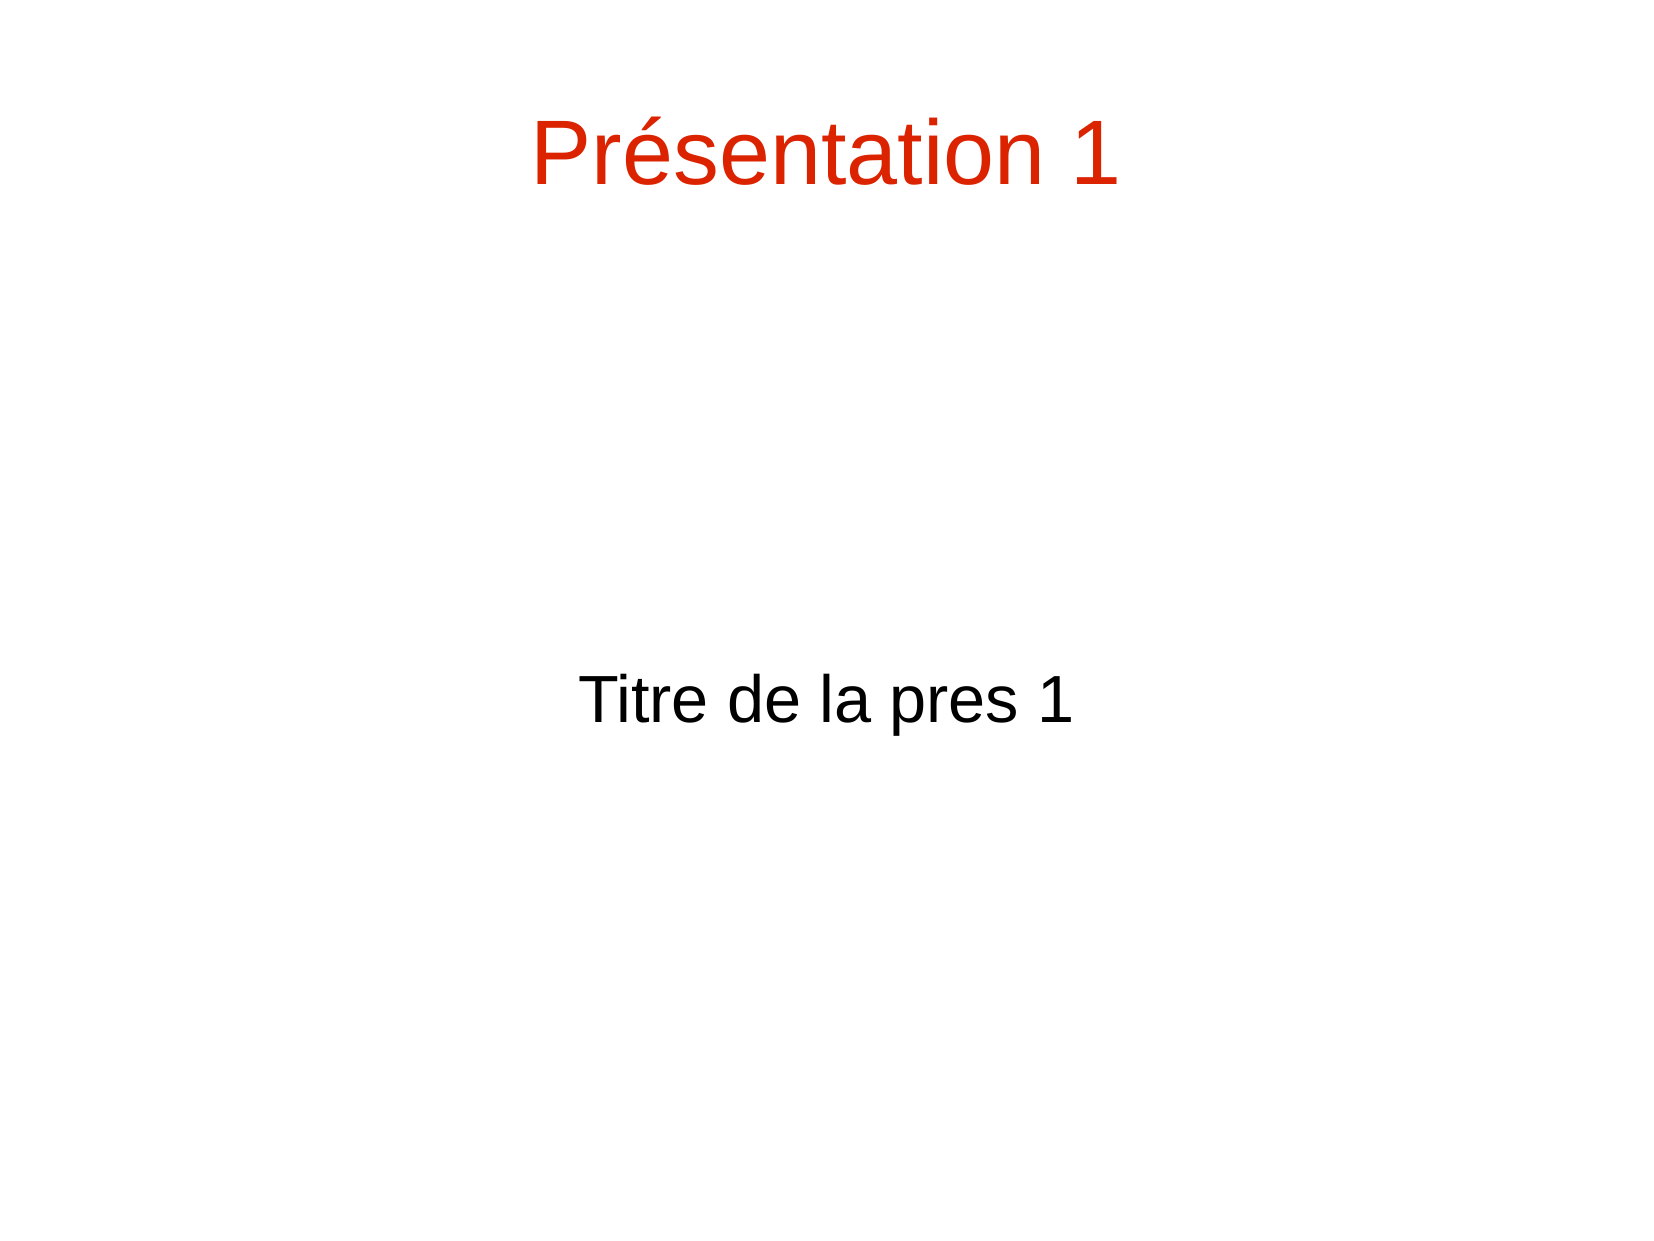

# Présentation 1
Titre de la pres 1